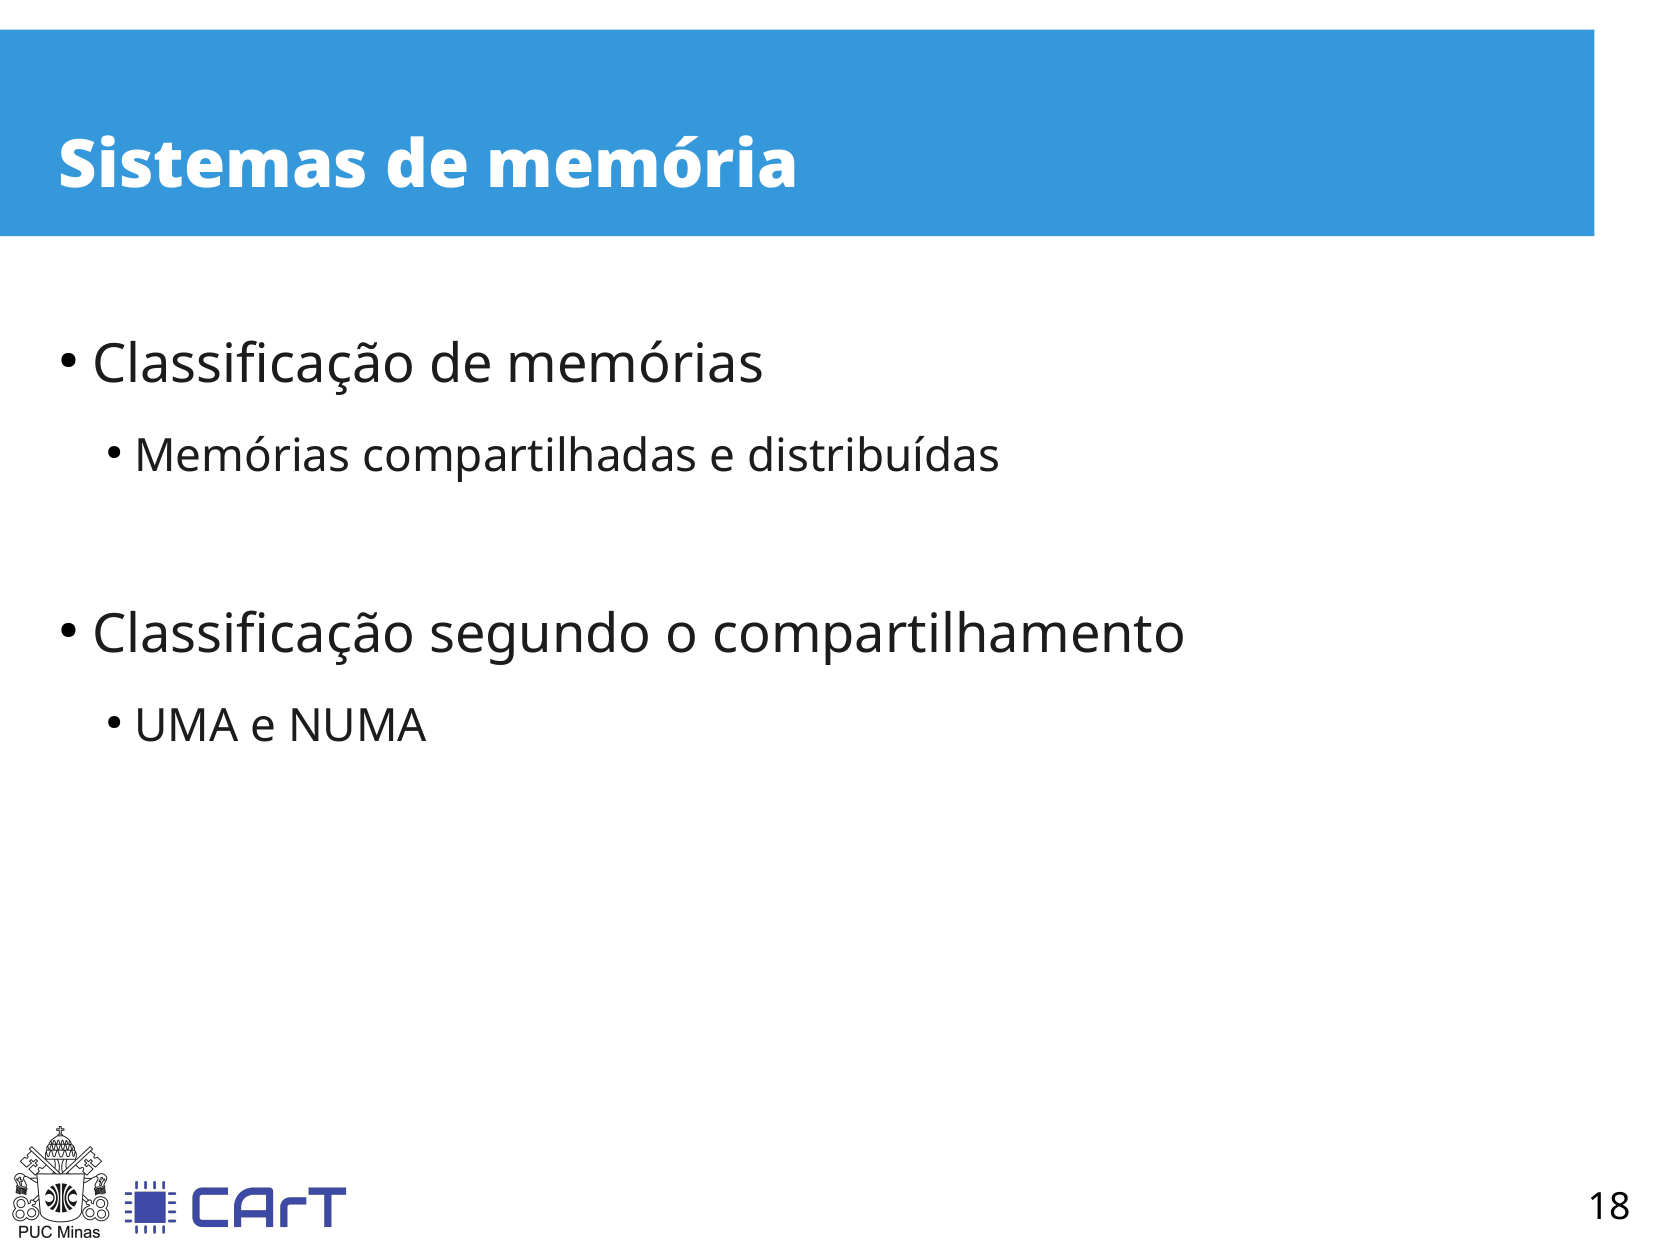

# Sistemas de memória
 Classificação de memórias
 Memórias compartilhadas e distribuídas
 Classificação segundo o compartilhamento
 UMA e NUMA
18